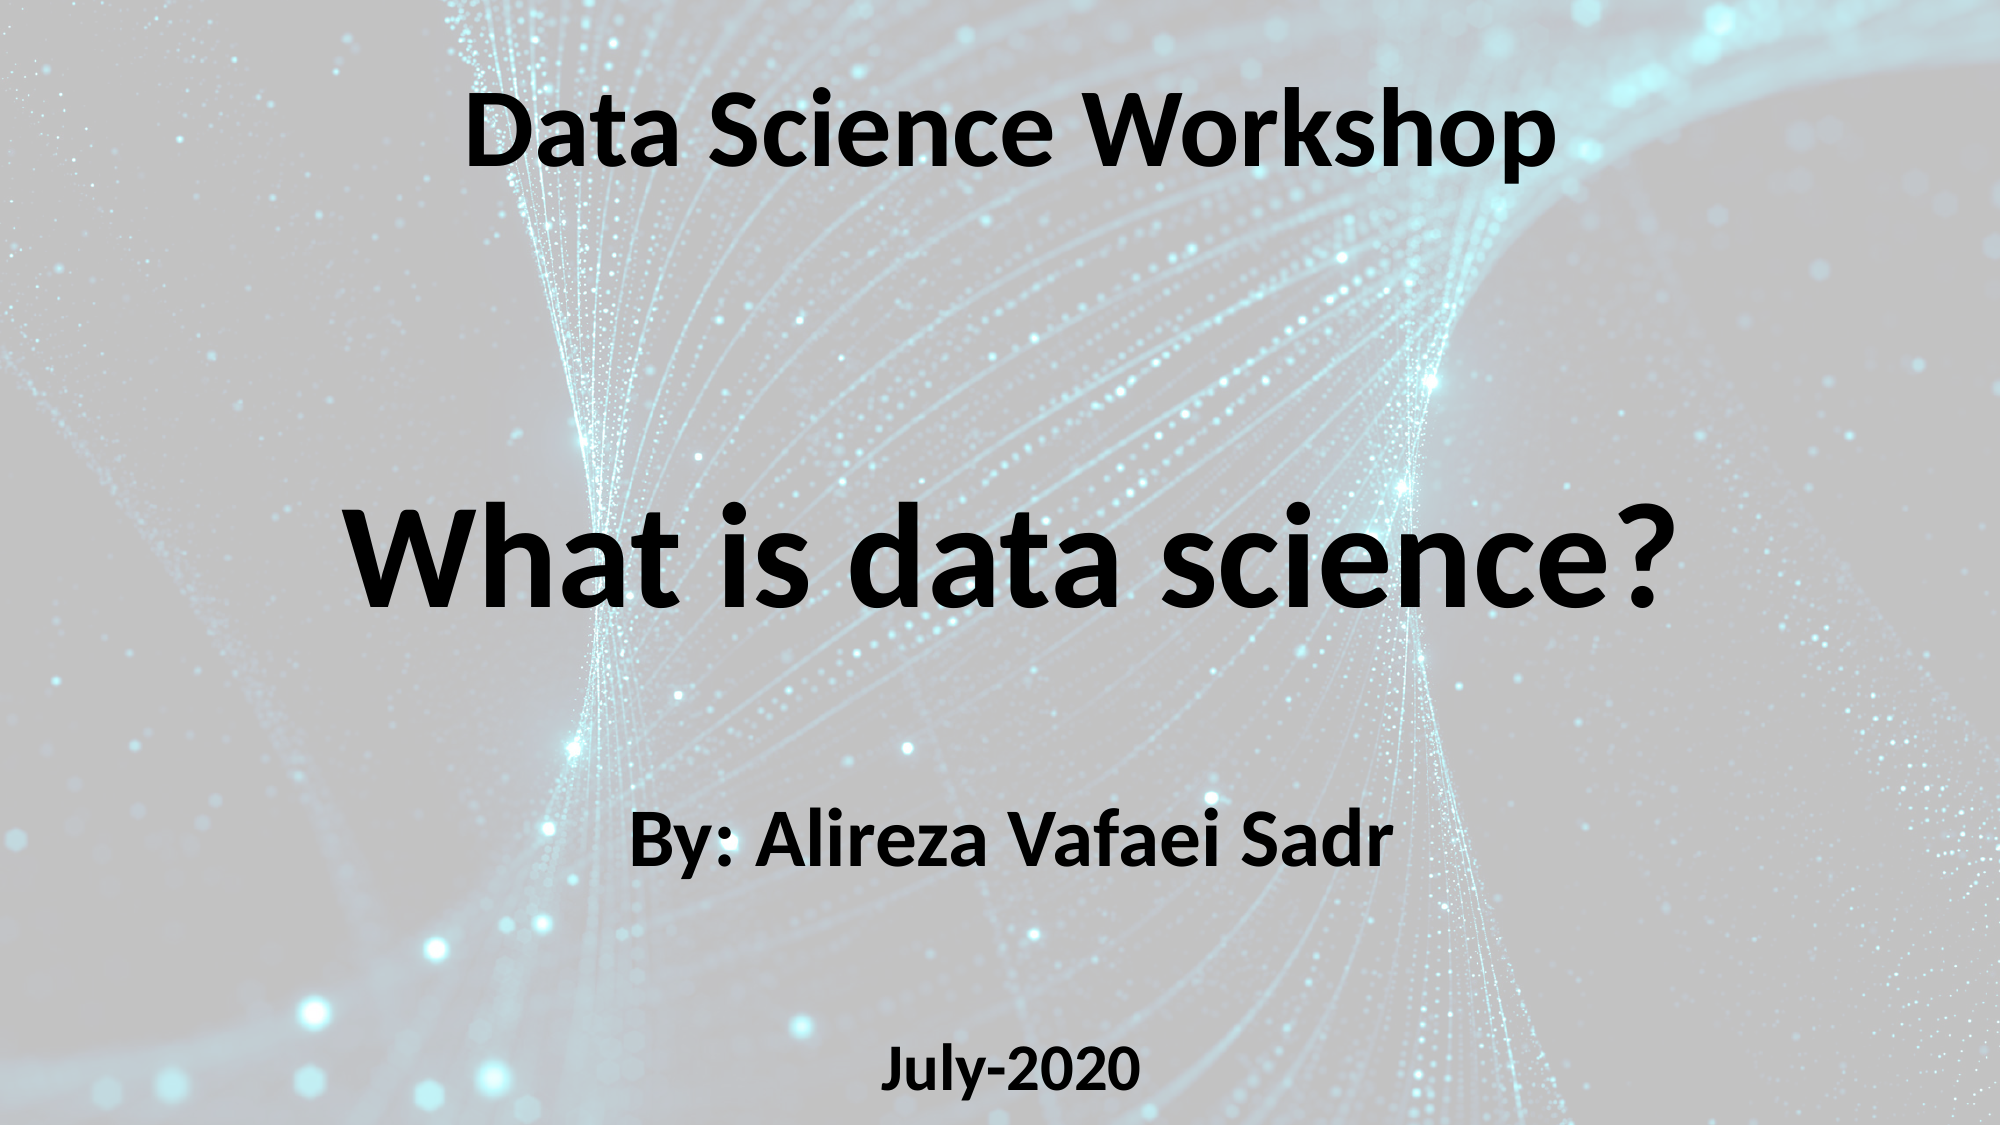

# Data Science Workshop
What is data science?
By: Alireza Vafaei Sadr
July-2020